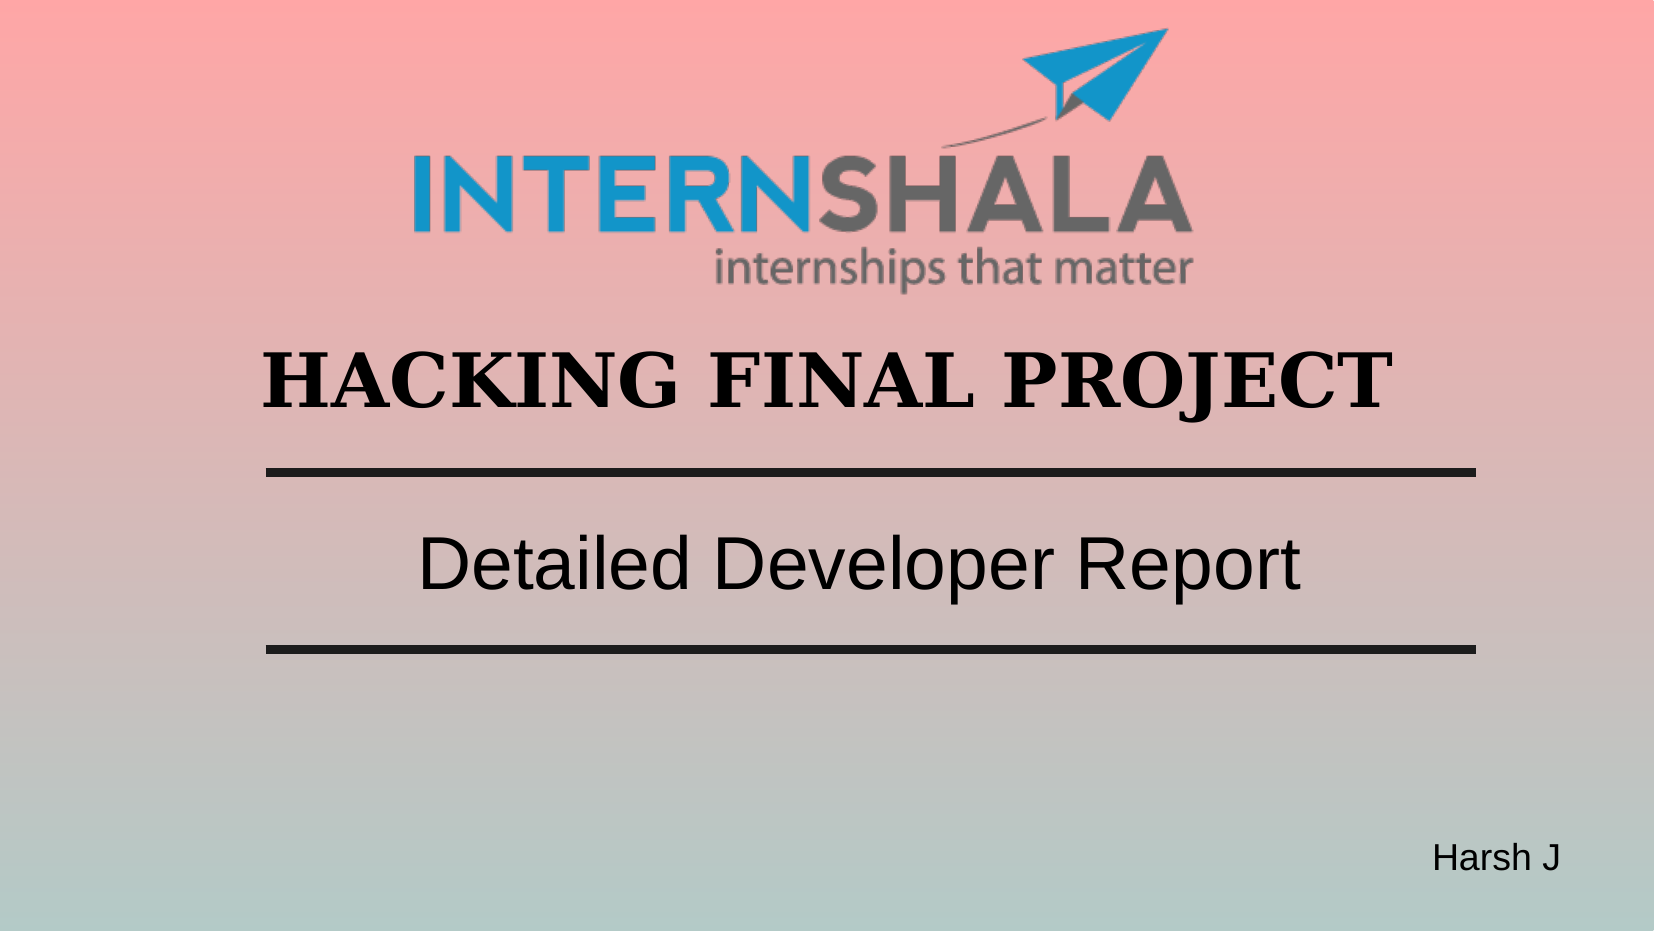

HACKING FINAL PROJECT
 Detailed Developer Report
Harsh J